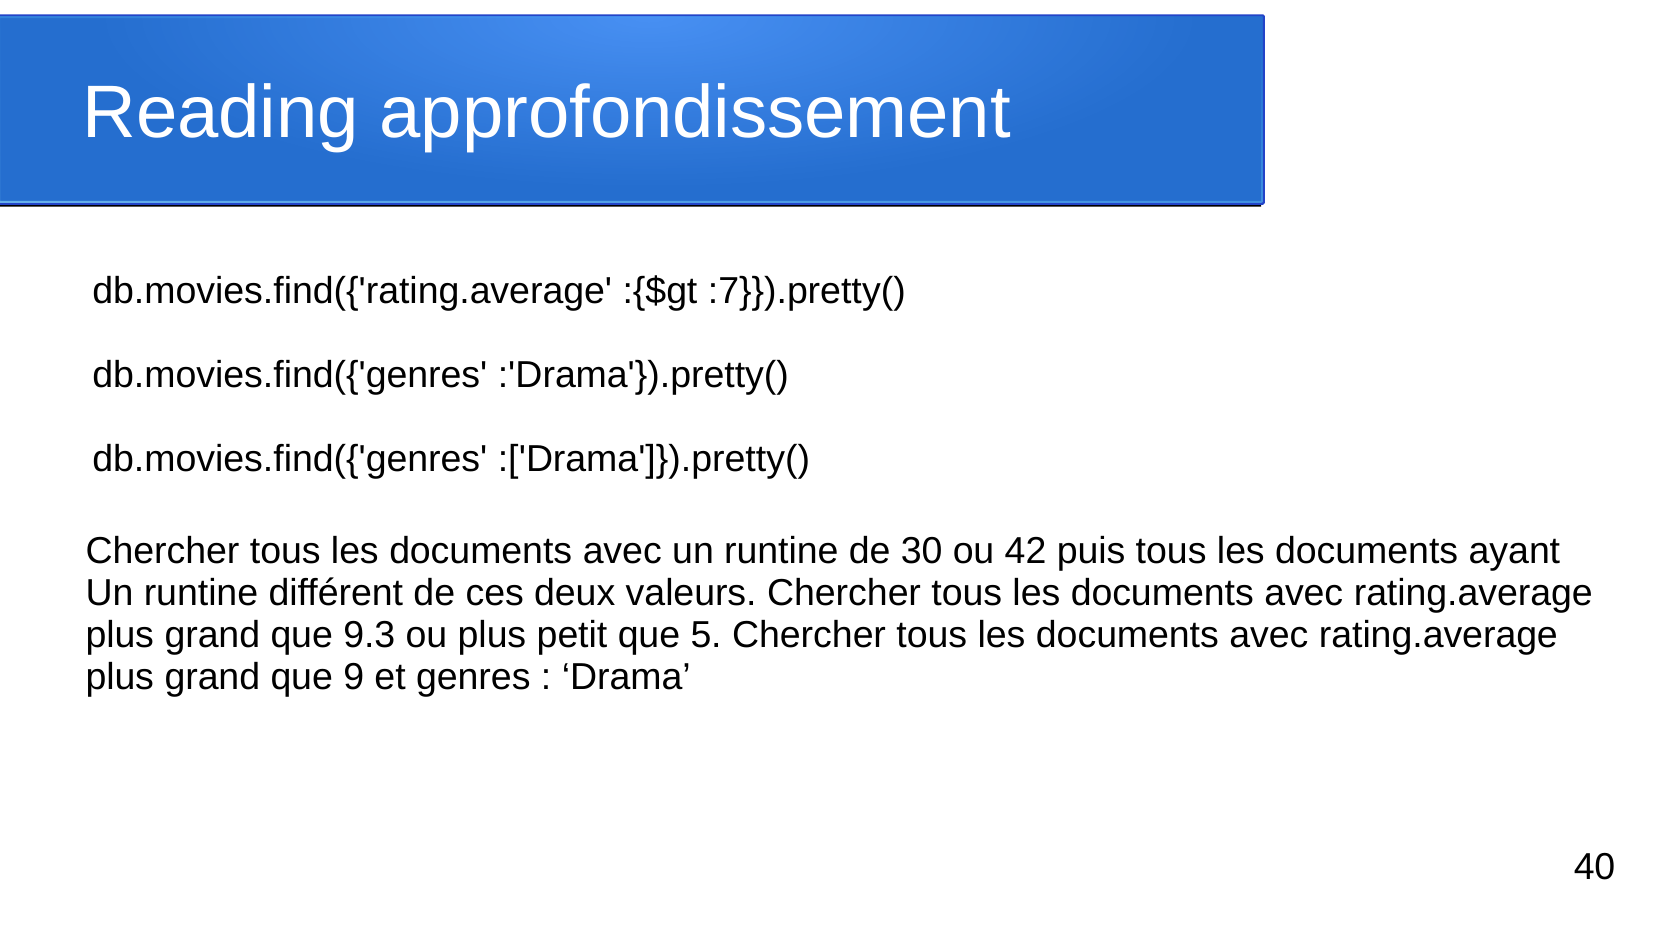

# Reading approfondissement
db.movies.find({'rating.average' :{$gt :7}}).pretty()
db.movies.find({'genres' :'Drama'}).pretty()
db.movies.find({'genres' :['Drama']}).pretty()
Chercher tous les documents avec un runtine de 30 ou 42 puis tous les documents ayant
Un runtine différent de ces deux valeurs. Chercher tous les documents avec rating.average
plus grand que 9.3 ou plus petit que 5. Chercher tous les documents avec rating.average
plus grand que 9 et genres : ‘Drama’
40